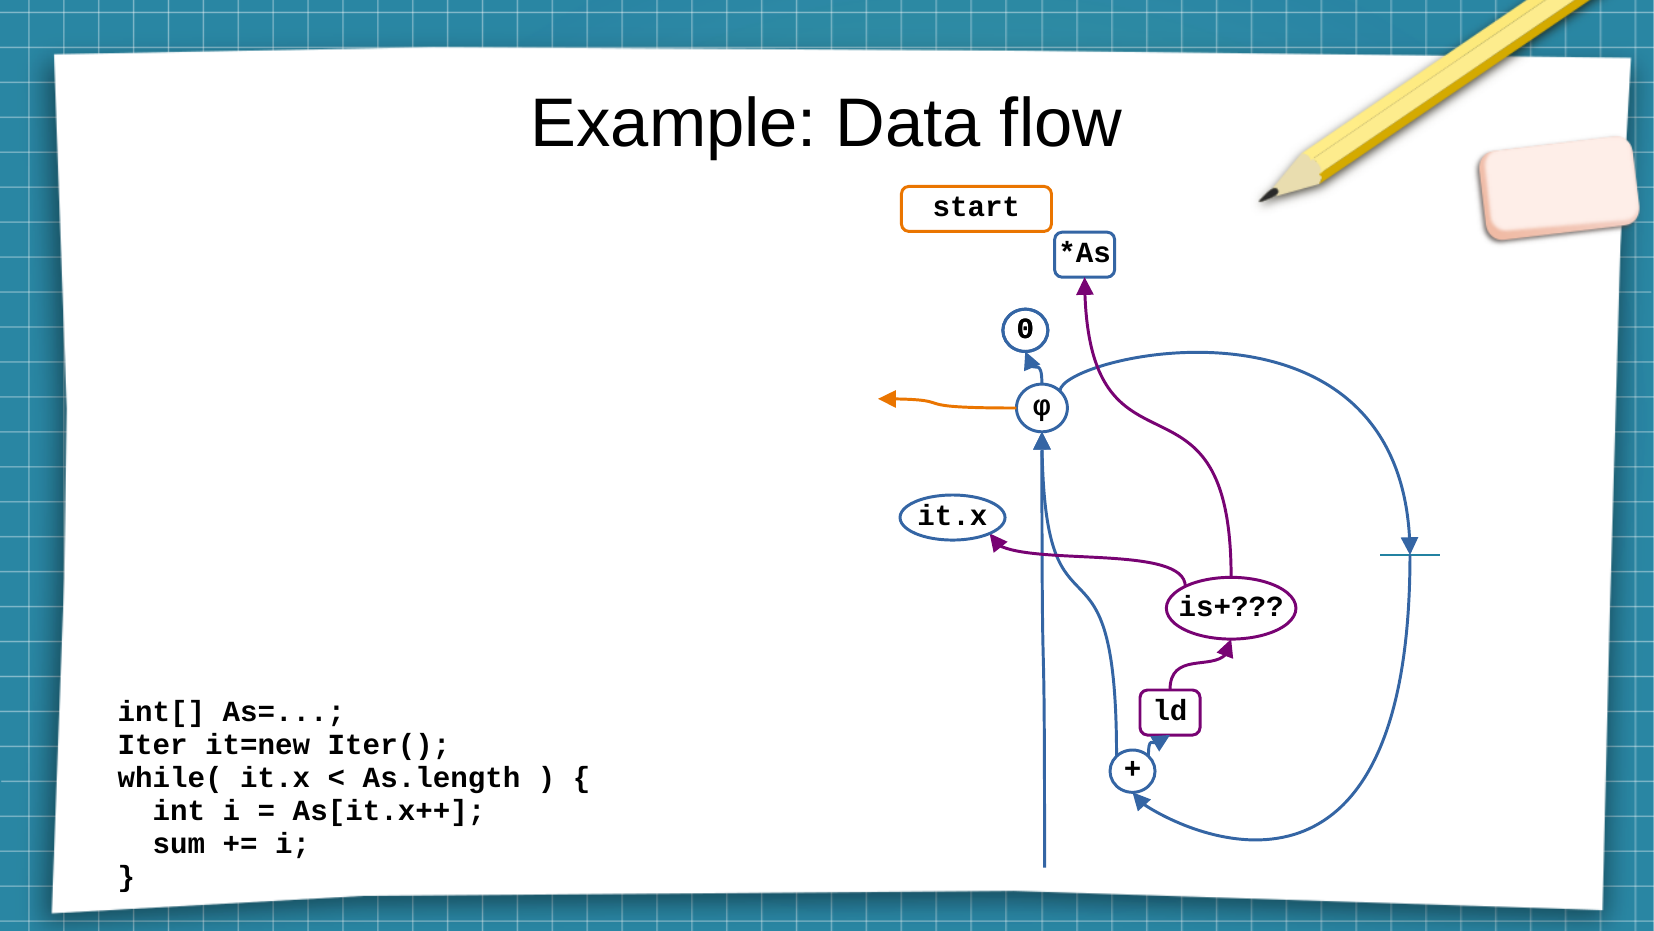

# Example: Data flow
start
*As
0
0
φ
it.x
is+???
int[] As=...;
Iter it=new Iter();
while( it.x < As.length ) {
 int i = As[it.x++];
 sum += i;
}
ld
+